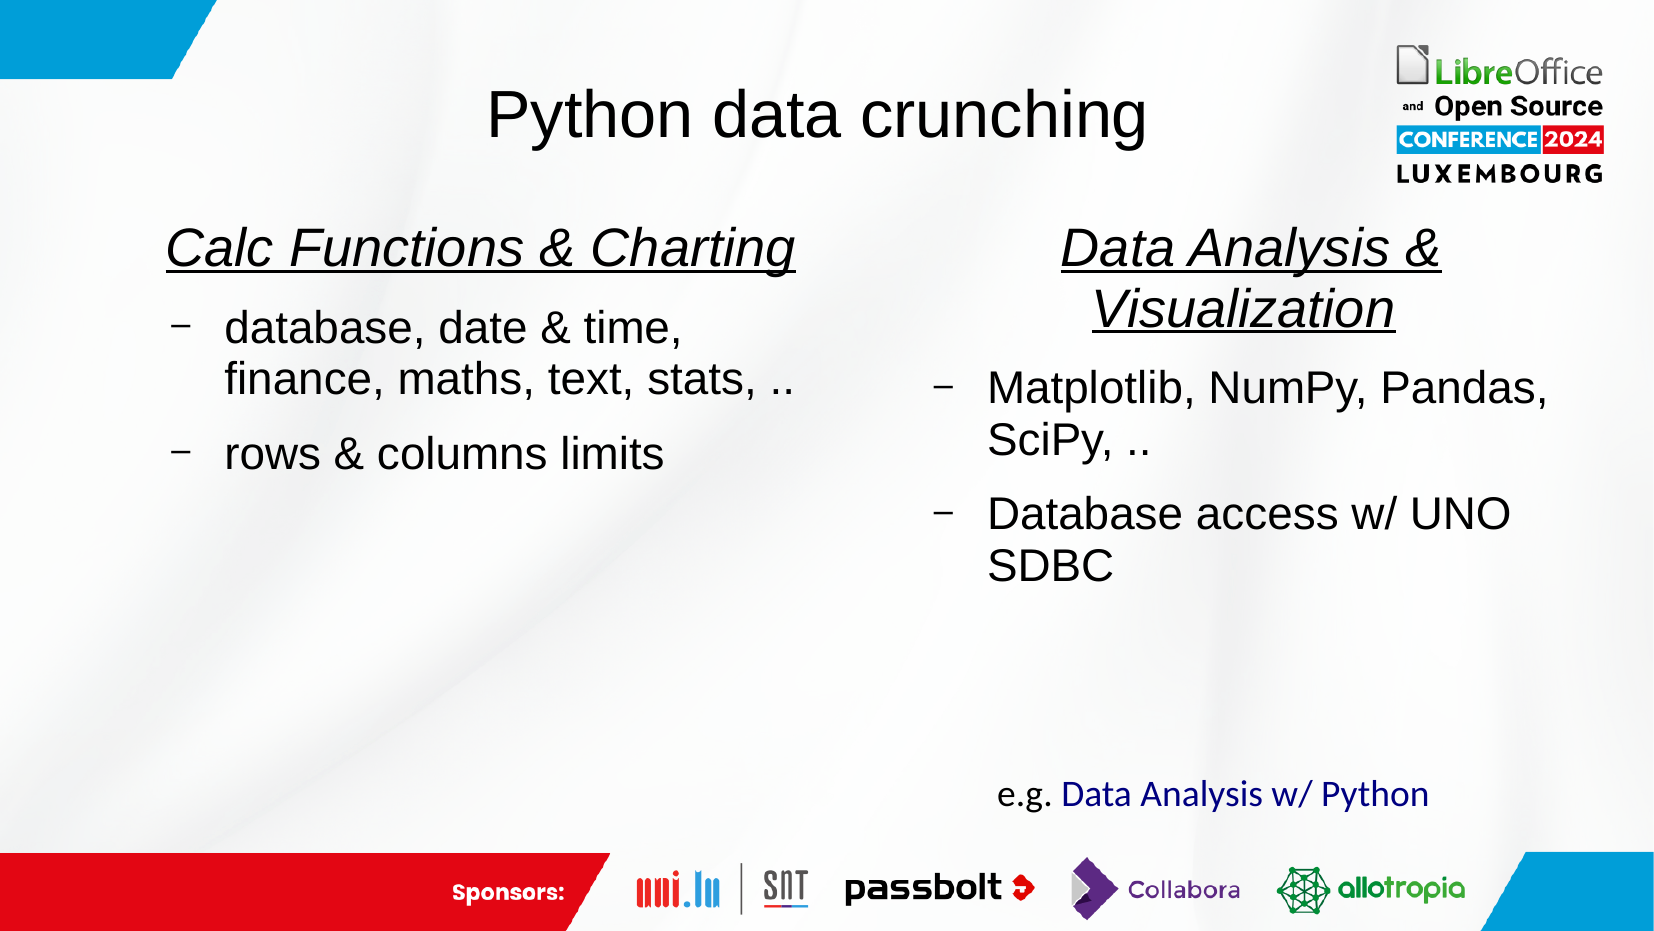

# Python data crunching
Calc Functions & Charting
database, date & time, finance, maths, text, stats, ..
rows & columns limits
 Data Analysis & Visualization
Matplotlib, NumPy, Pandas, SciPy, ..
Database access w/ UNO SDBC
e.g. Data Analysis w/ Python